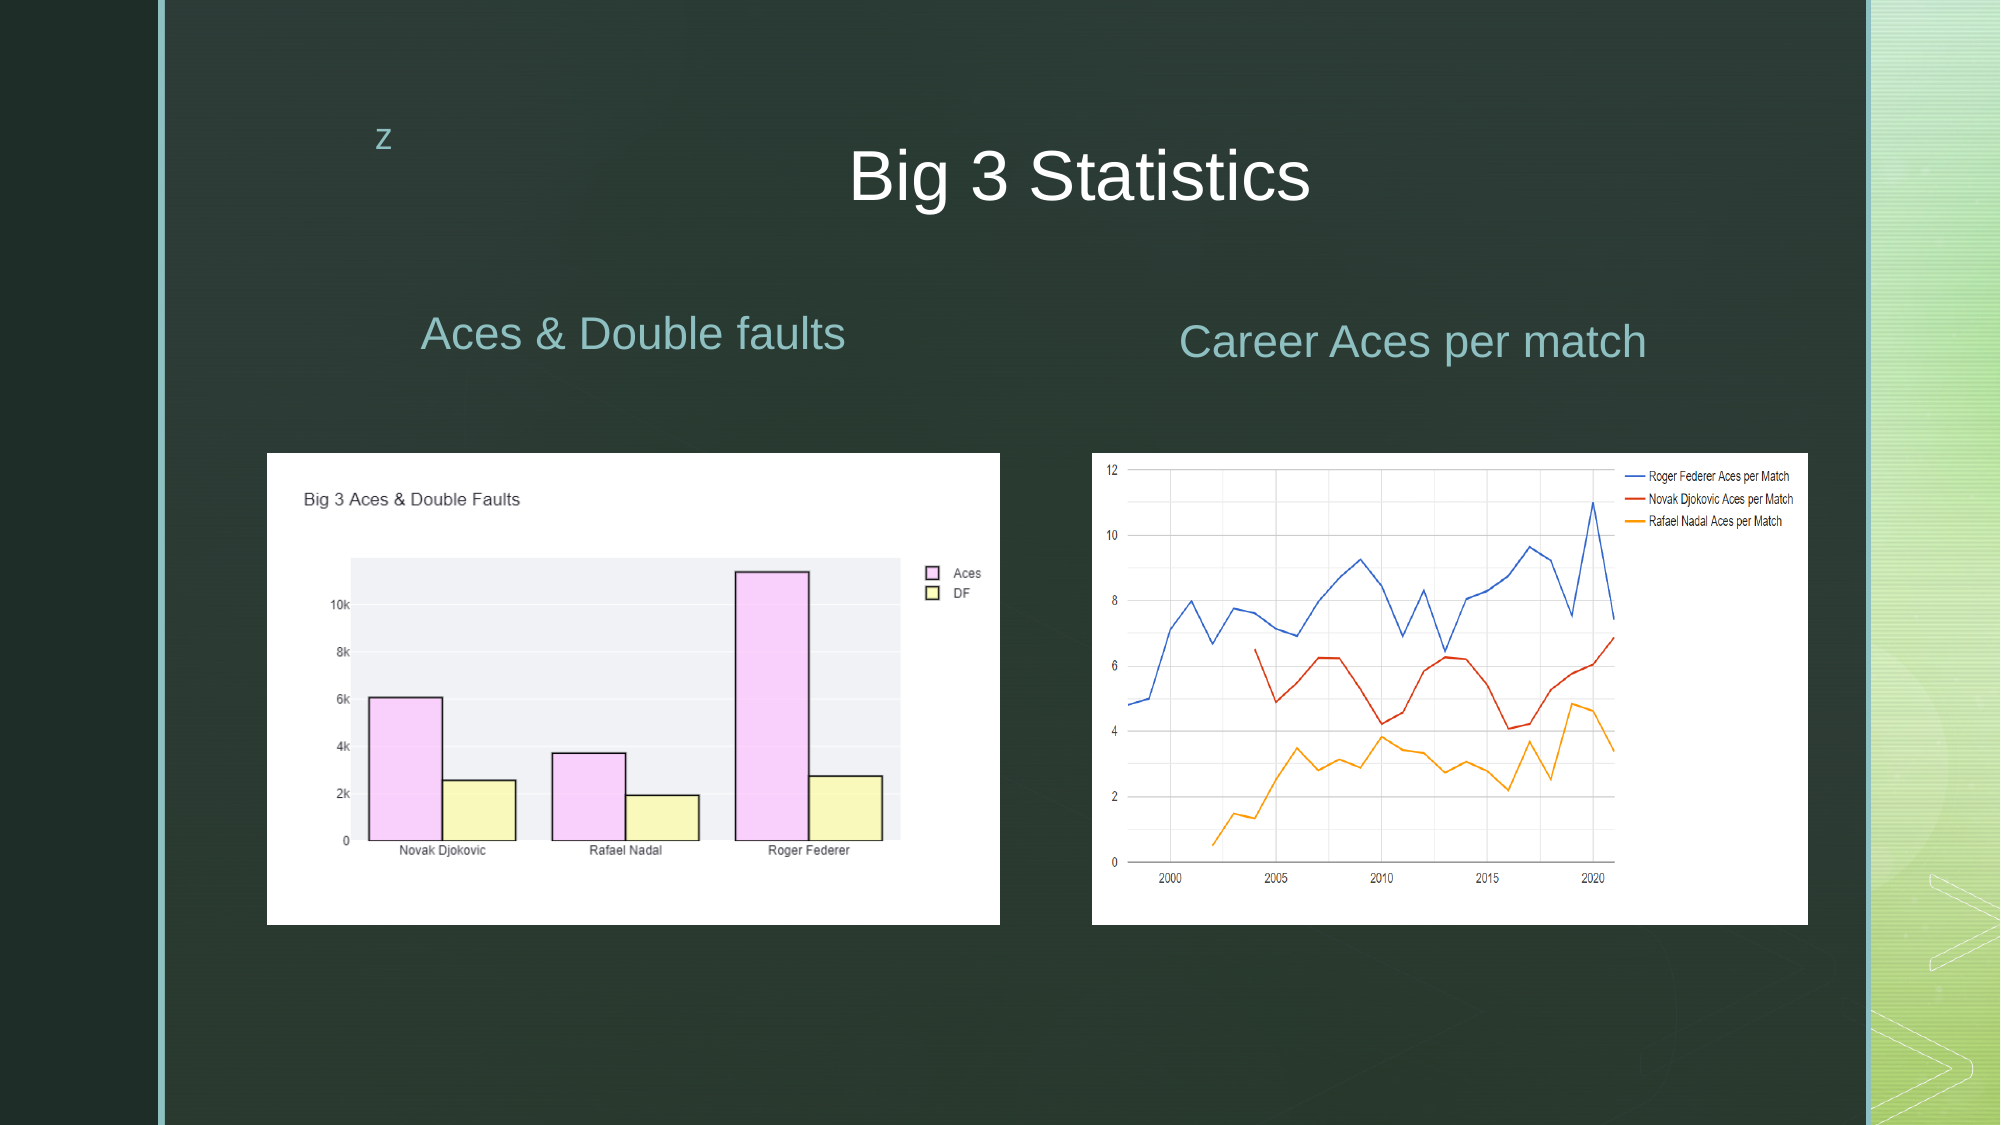

# Big 3 Statistics
Aces & Double faults
Career Aces per match